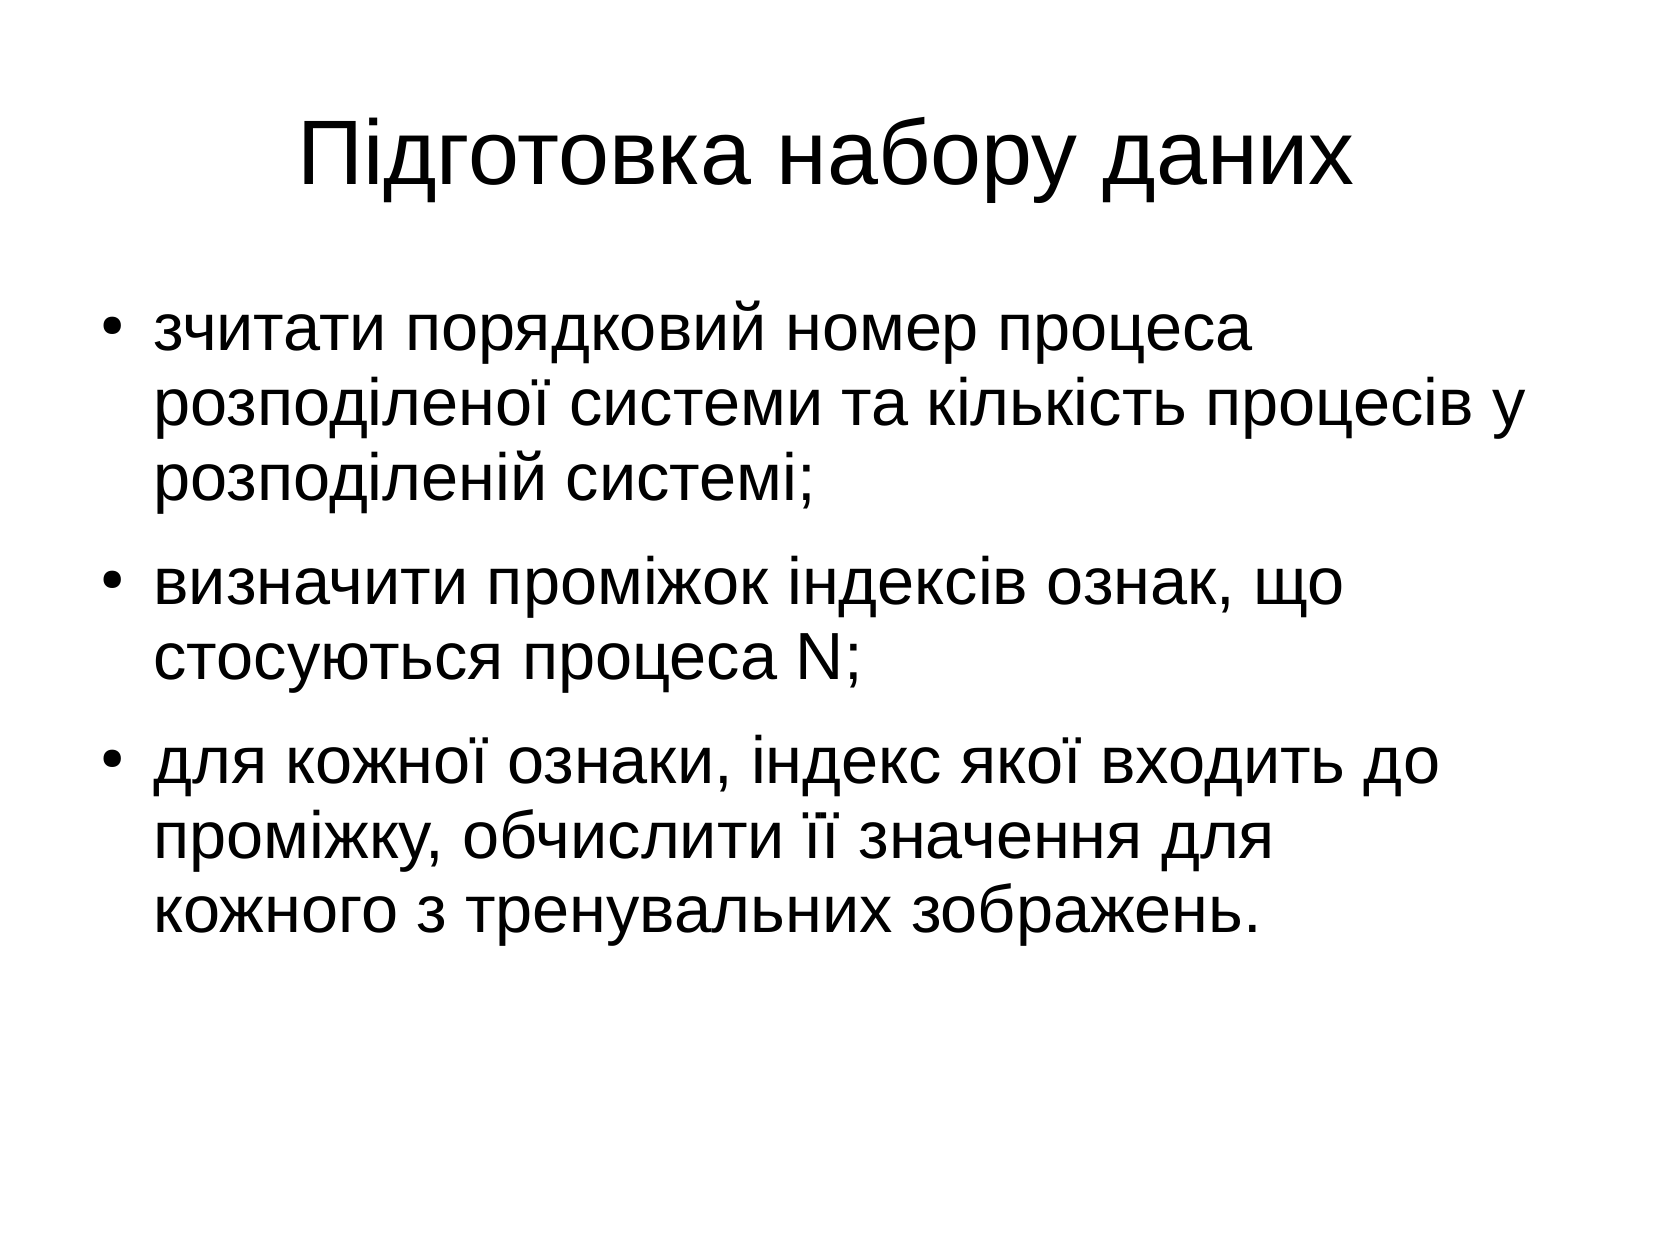

# Підготовка набору даних
зчитати порядковий номер процеса розподіленої системи та кількість процесів у розподіленій системі;
визначити проміжок індексів ознак, що стосуються процеса N;
для кожної ознаки, індекс якої входить до проміжку, обчислити її значення для кожного з тренувальних зображень.